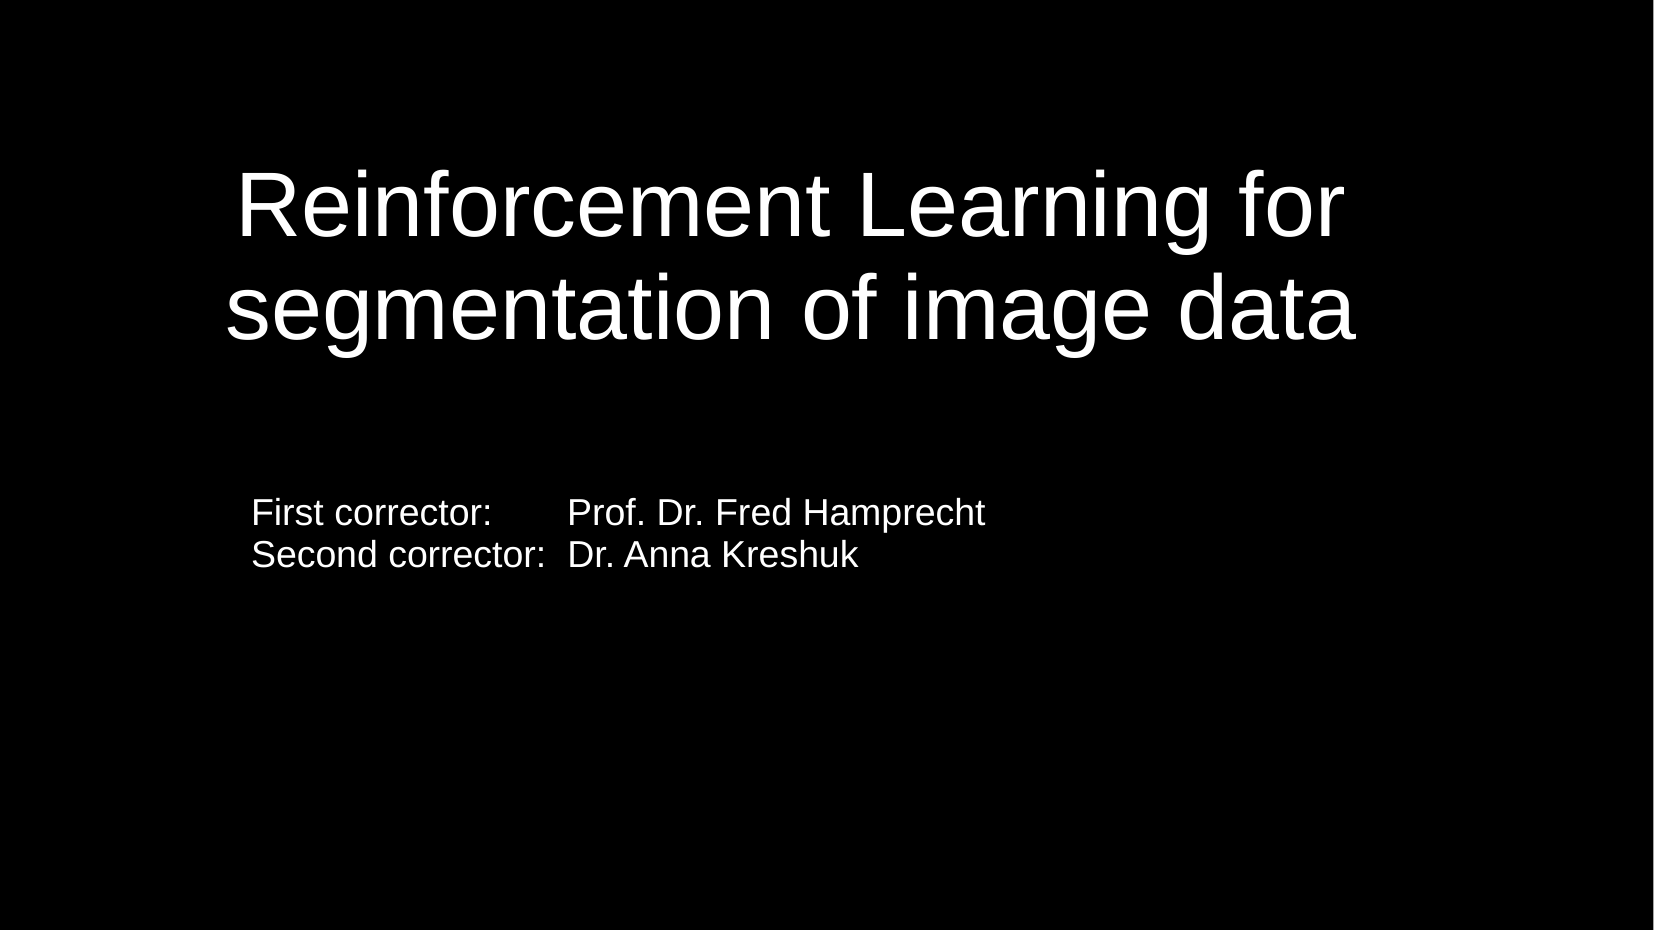

# Reinforcement Learning for segmentation of image data
First corrector: 	 Prof. Dr. Fred Hamprecht
Second corrector: Dr. Anna Kreshuk